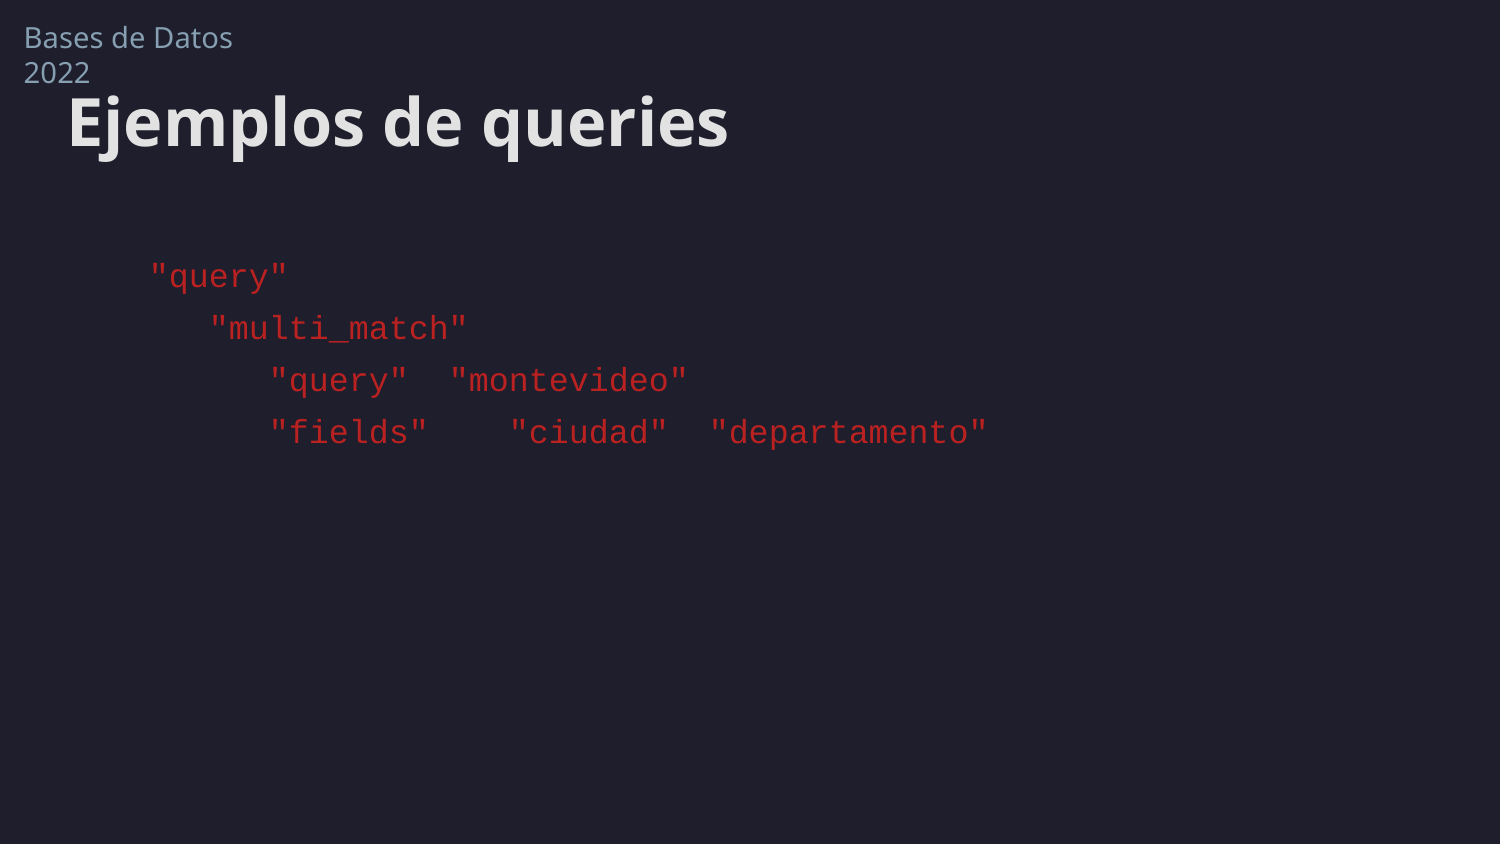

# Ejemplos de queries
{
 "query":{
 "multi_match" : {
 "query": "montevideo",
 "fields": [ "ciudad", "departamento" ]
 }
 }
}